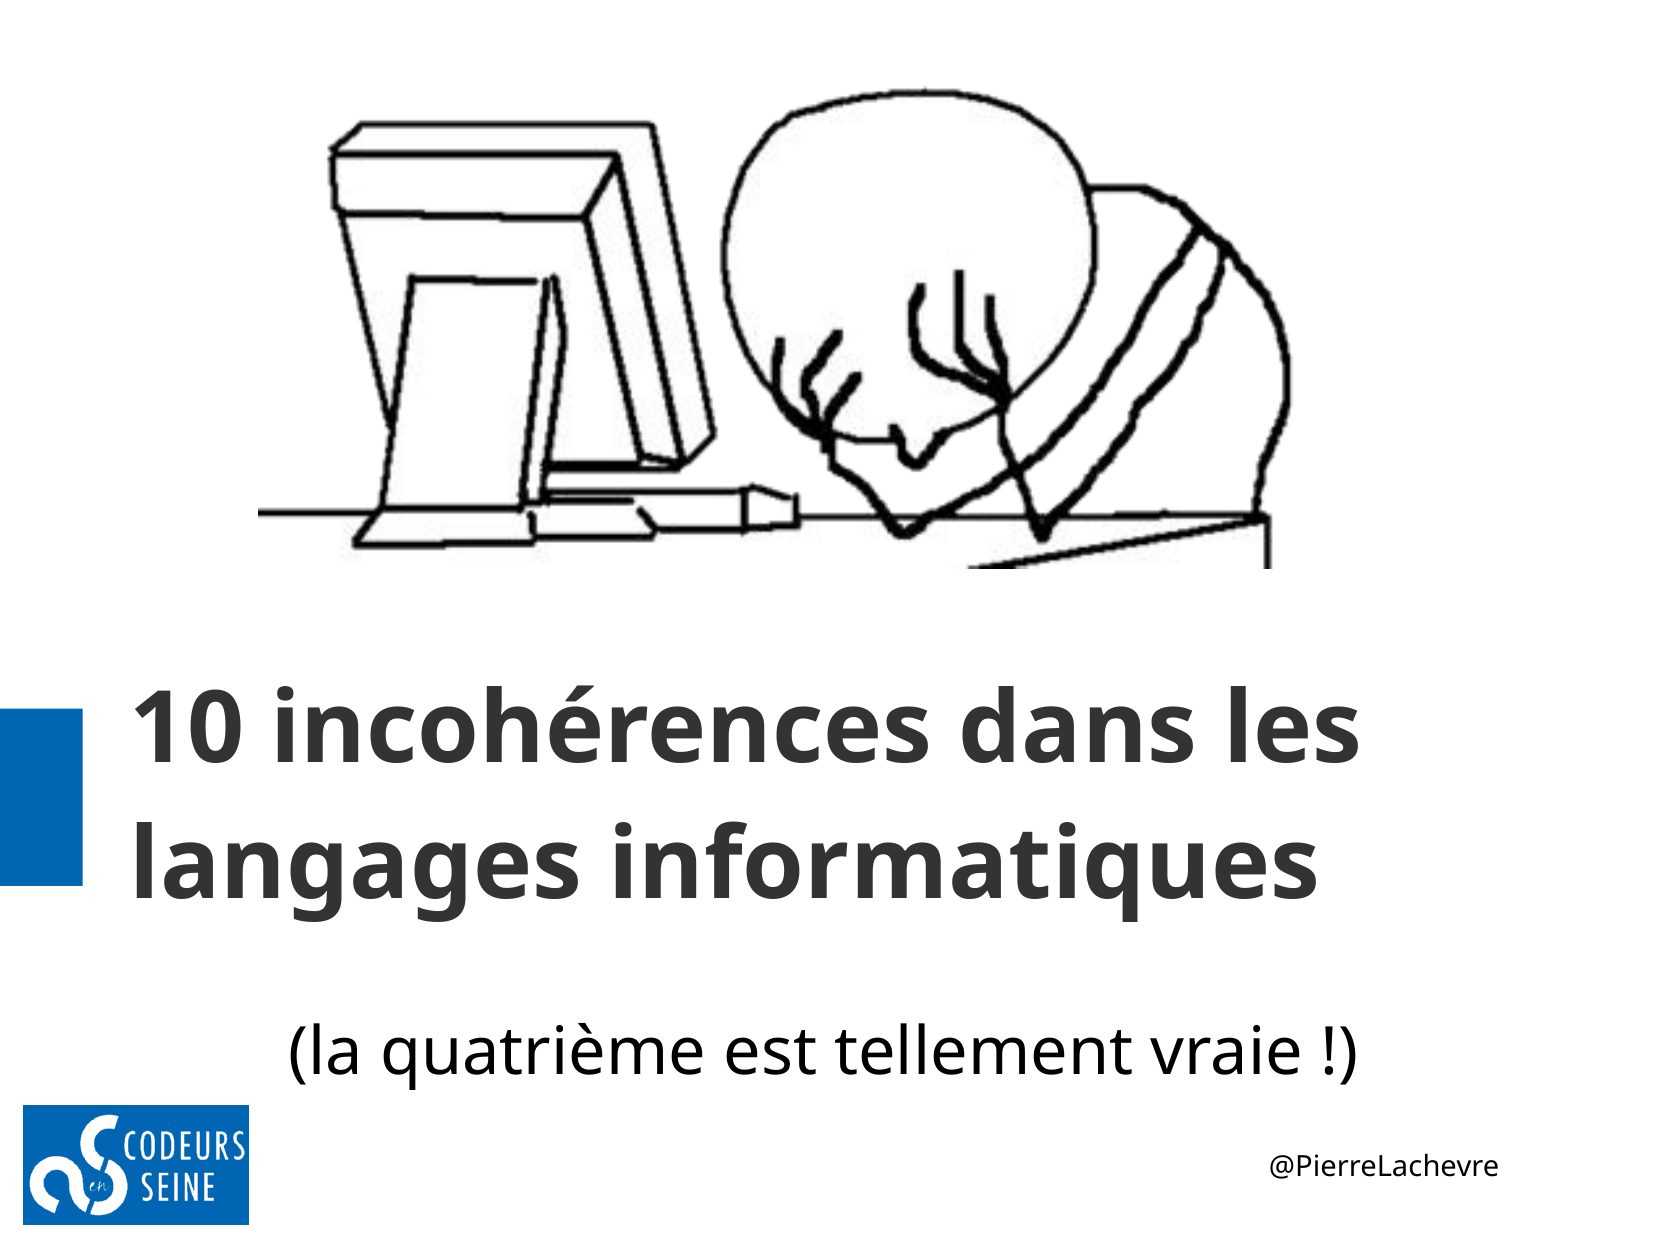

# 10 incohérences dans les langages informatiques
(la quatrième est tellement vraie !)